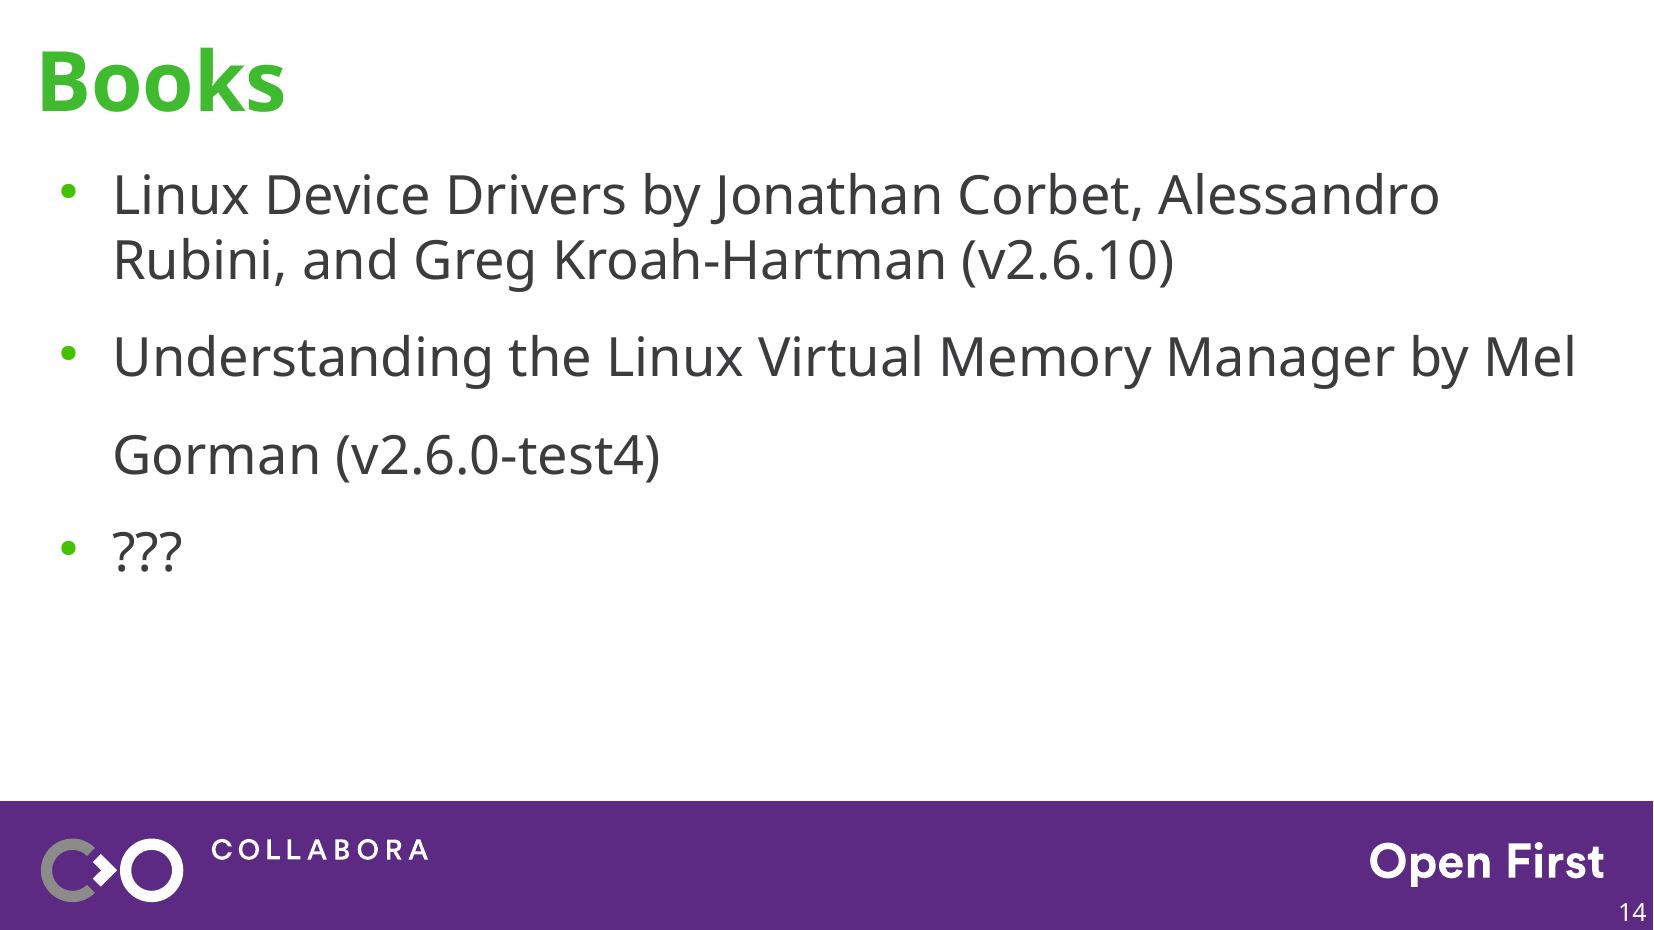

# Books
Linux Device Drivers by Jonathan Corbet, Alessandro Rubini, and Greg Kroah-Hartman (v2.6.10)
Understanding the Linux Virtual Memory Manager by Mel Gorman (v2.6.0-test4)
???